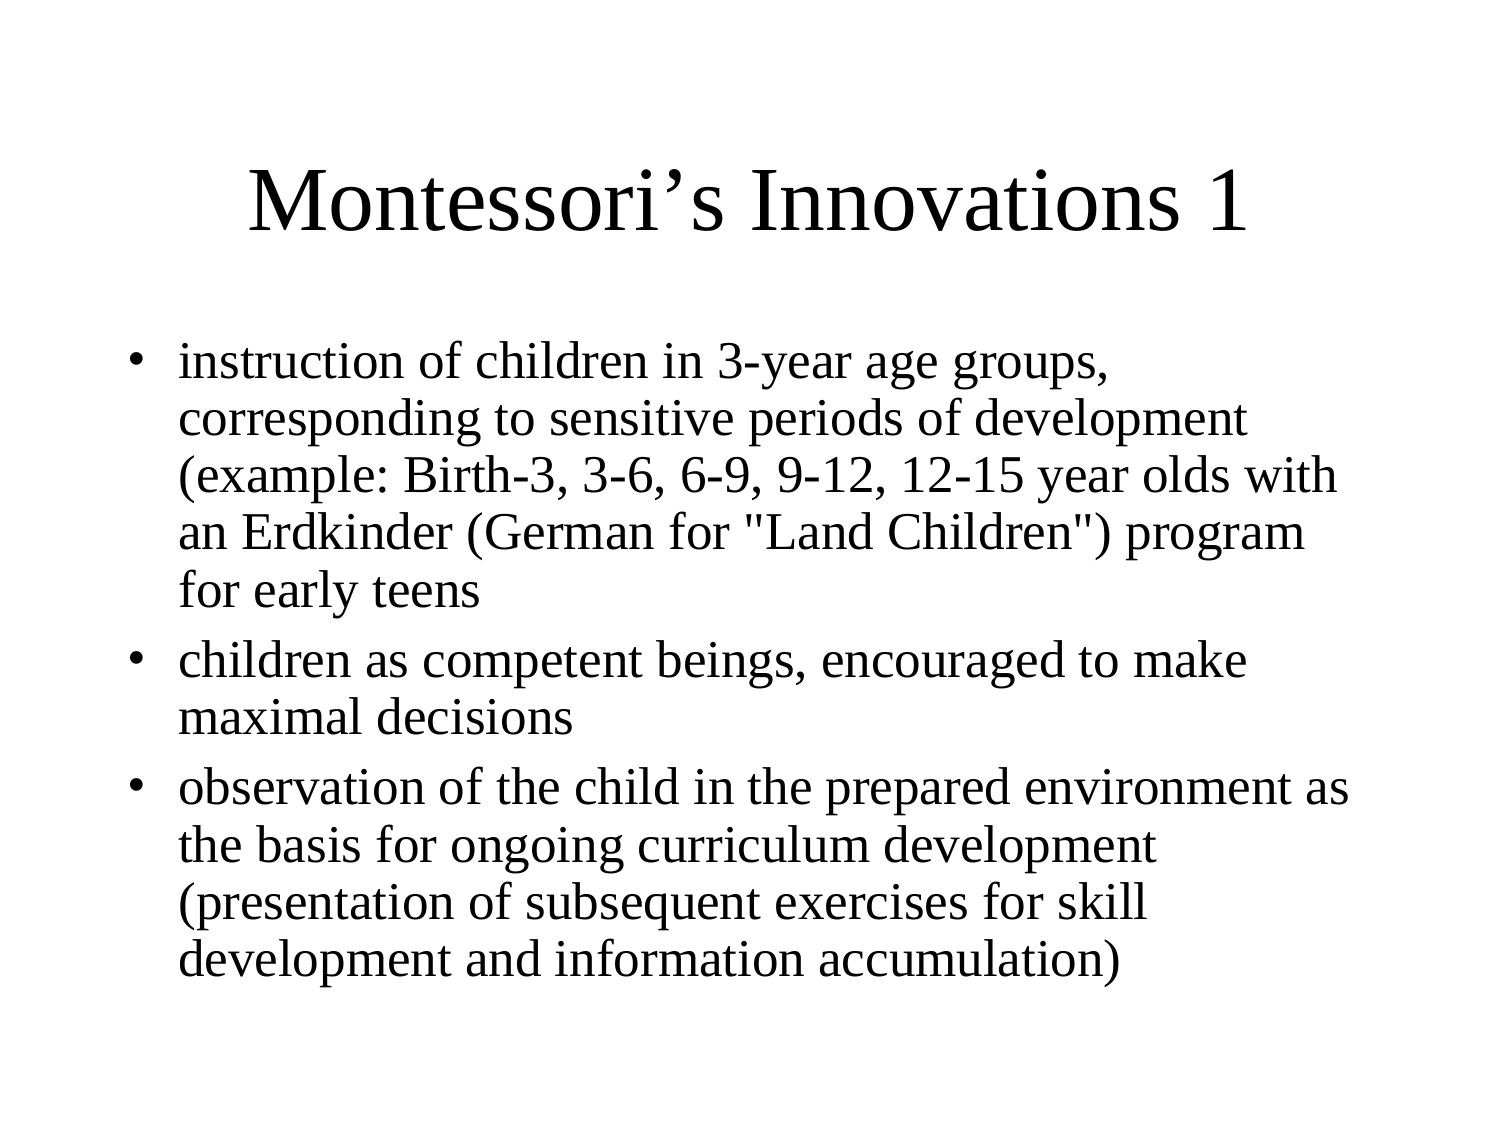

# Montessori’s Innovations 1
instruction of children in 3-year age groups, corresponding to sensitive periods of development (example: Birth-3, 3-6, 6-9, 9-12, 12-15 year olds with an Erdkinder (German for "Land Children") program for early teens
children as competent beings, encouraged to make maximal decisions
observation of the child in the prepared environment as the basis for ongoing curriculum development (presentation of subsequent exercises for skill development and information accumulation)